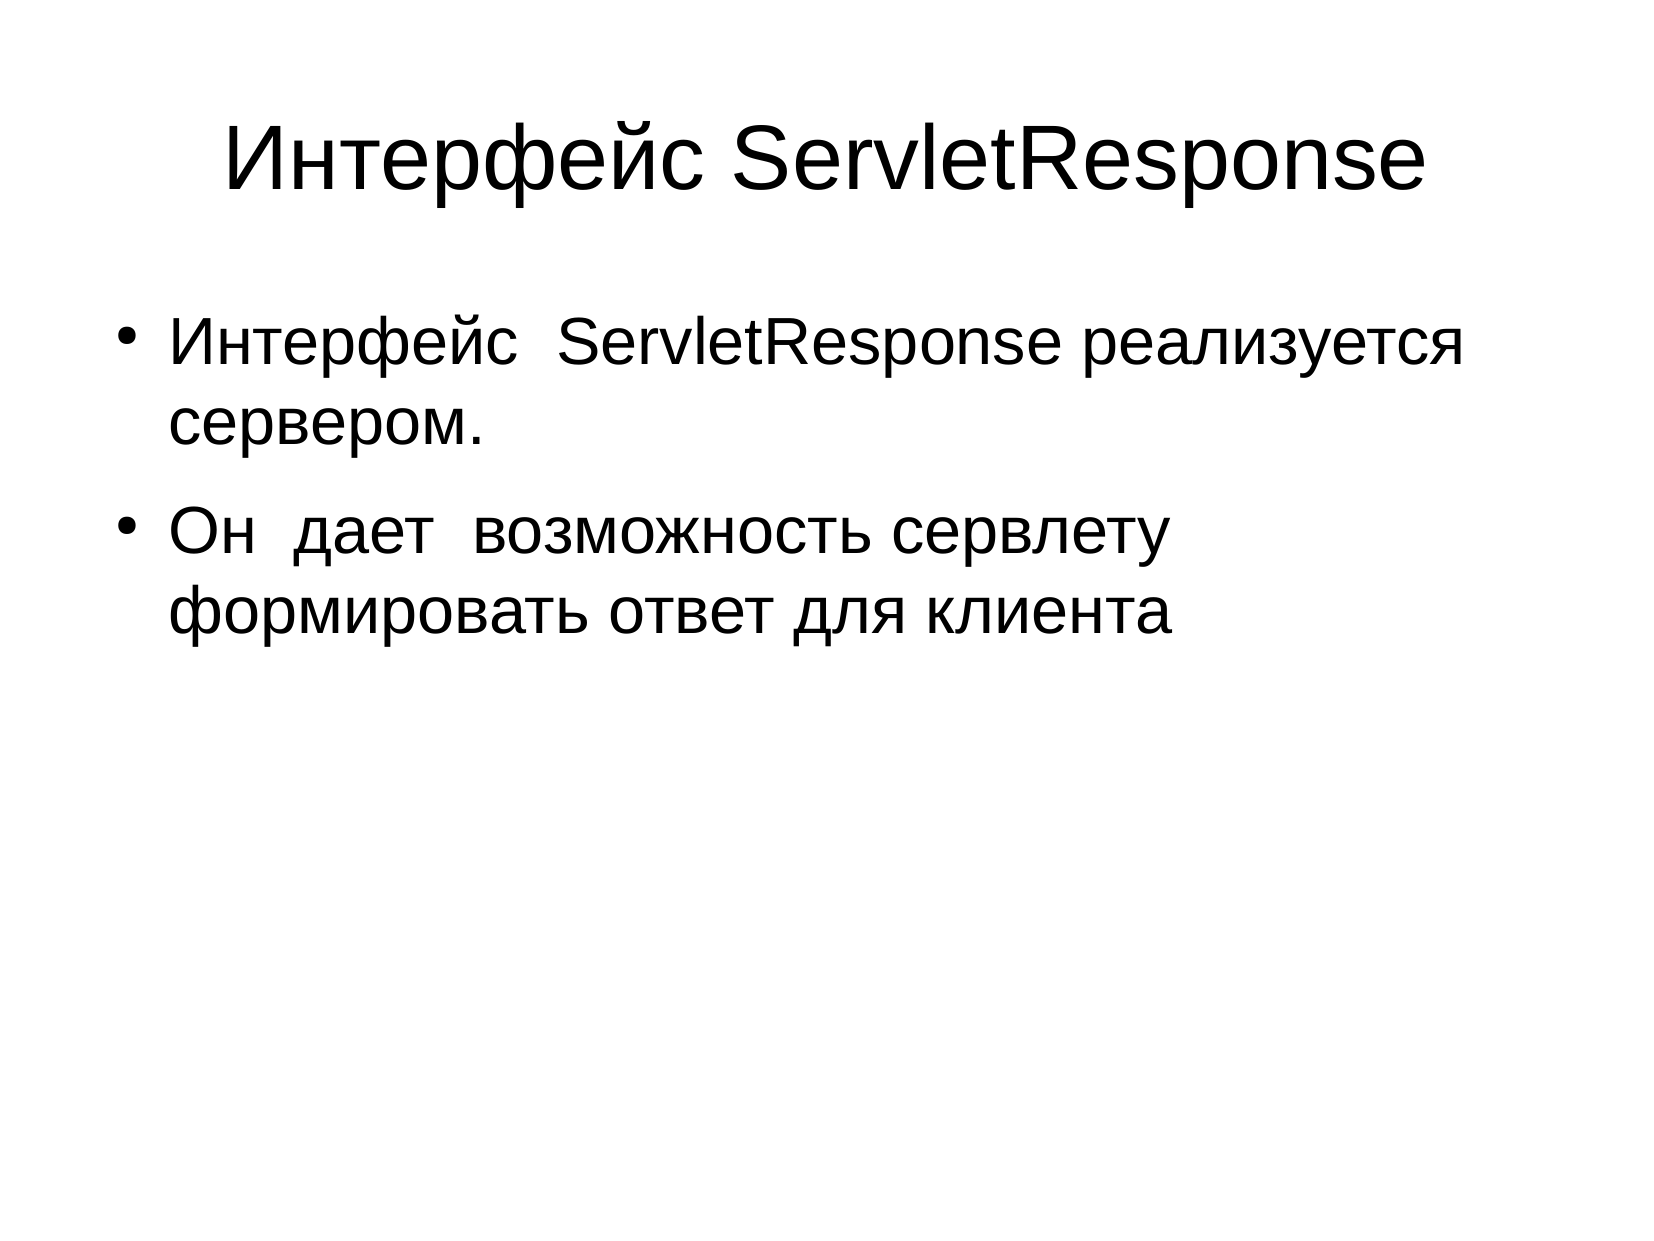

# Интерфейс ServletResponse
Интерфейс ServletResponse реализуется сервером.
Он дает возможность сервлету формировать ответ для клиента